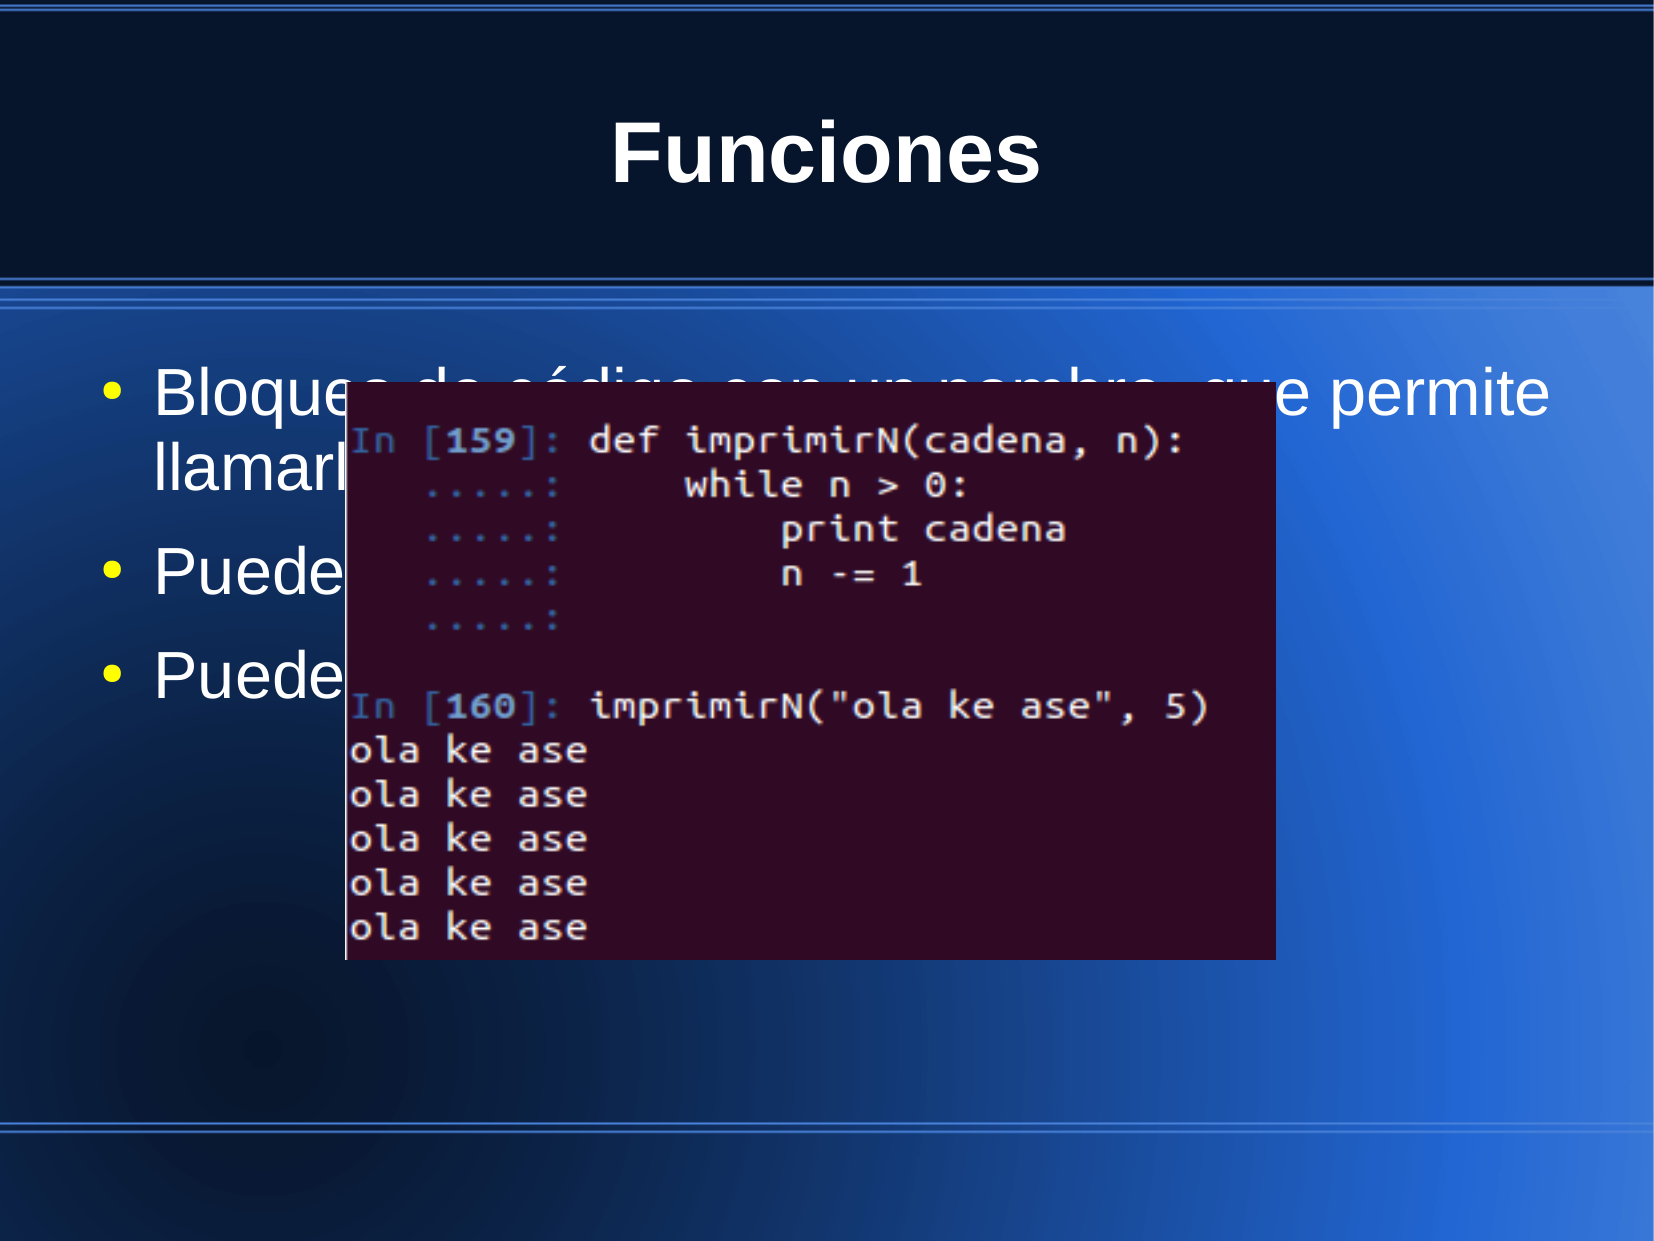

# Funciones
Bloques de código con un nombre, que permite llamarlas sin reescribir todo.
Pueden recibir parámetros.
Pueden revolver valores.